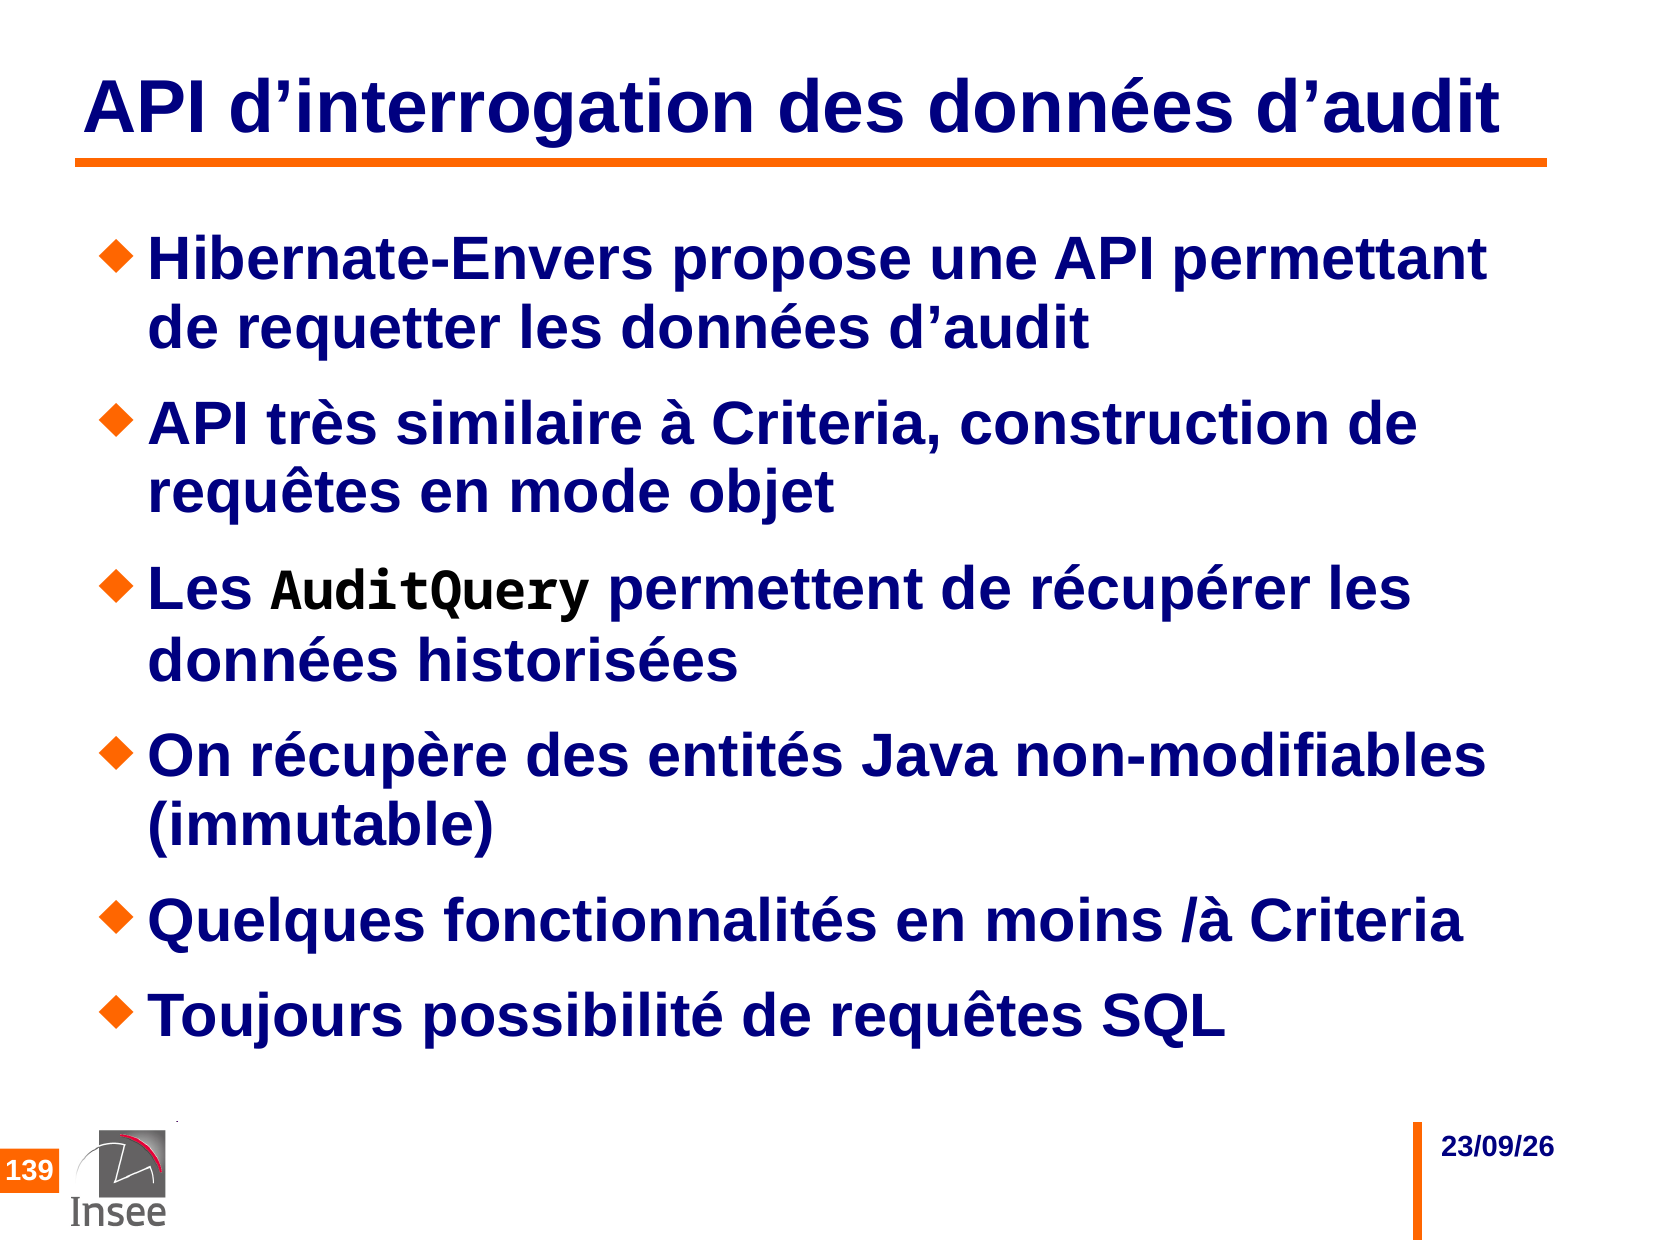

# API d’interrogation des données d’audit
Hibernate-Envers propose une API permettant de requetter les données d’audit
API très similaire à Criteria, construction de requêtes en mode objet
Les AuditQuery permettent de récupérer les données historisées
On récupère des entités Java non-modifiables (immutable)
Quelques fonctionnalités en moins /à Criteria
Toujours possibilité de requêtes SQL
139